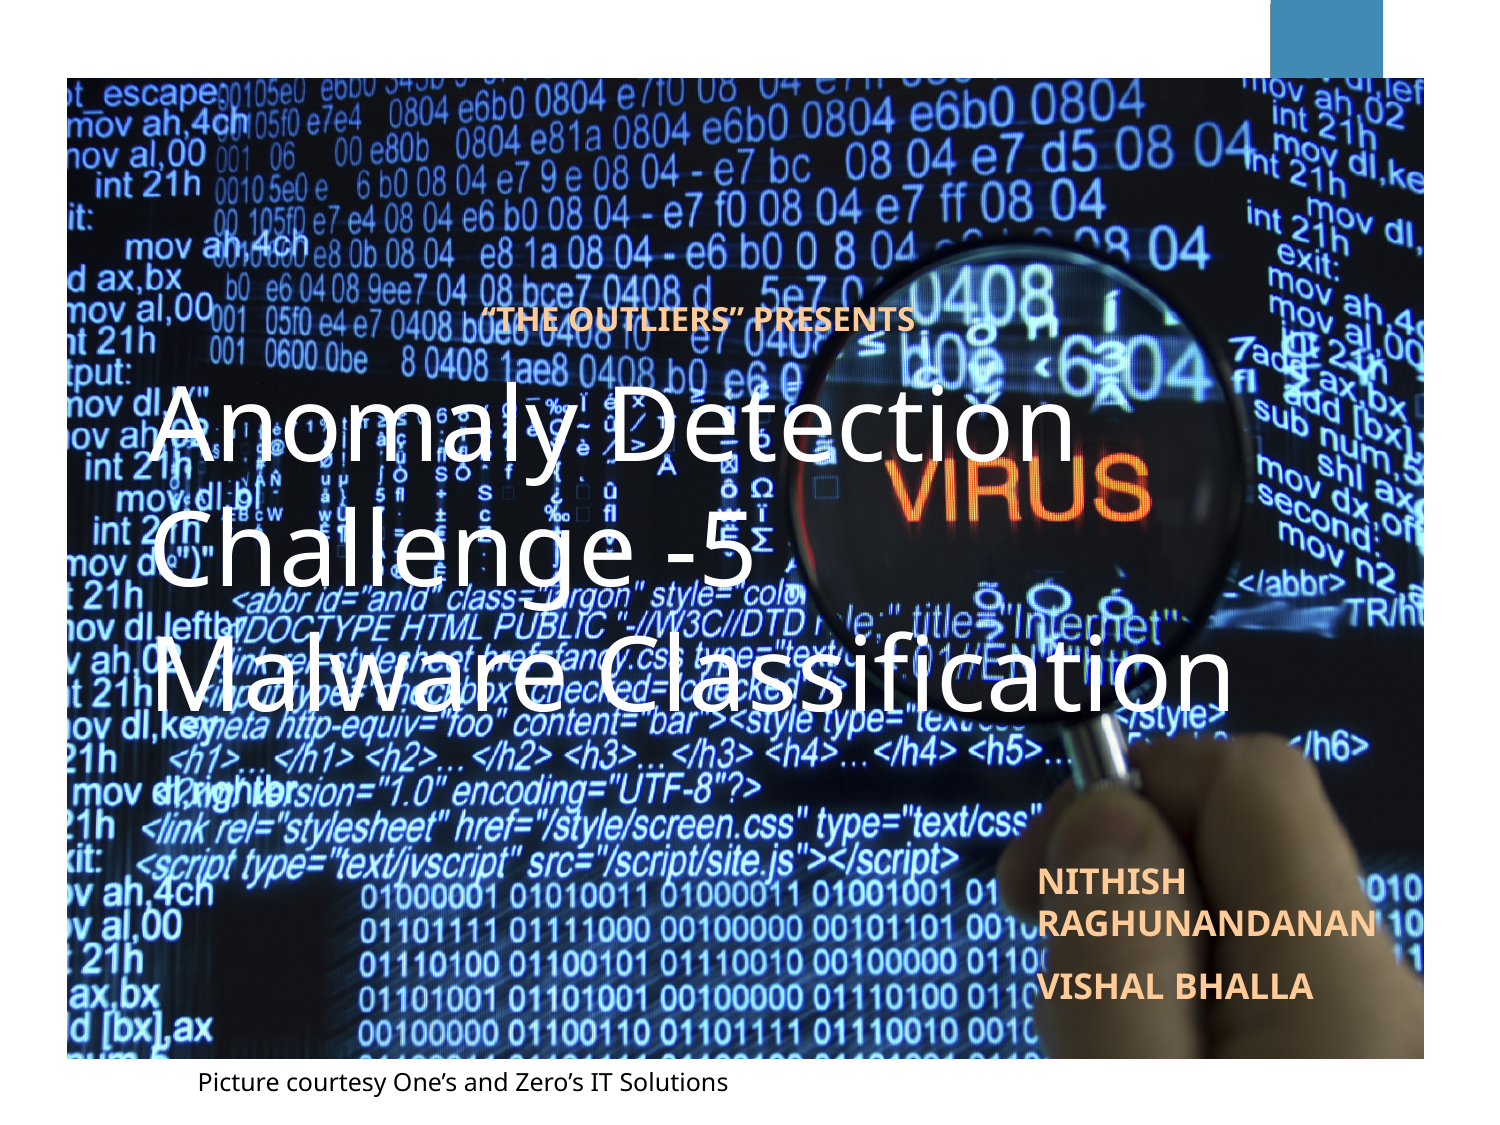

# Anomaly Detection Challenge -5 Malware Classification
“The Outliers” presents
Nithish Raghunandanan
Vishal Bhalla
Picture courtesy One’s and Zero’s IT Solutions